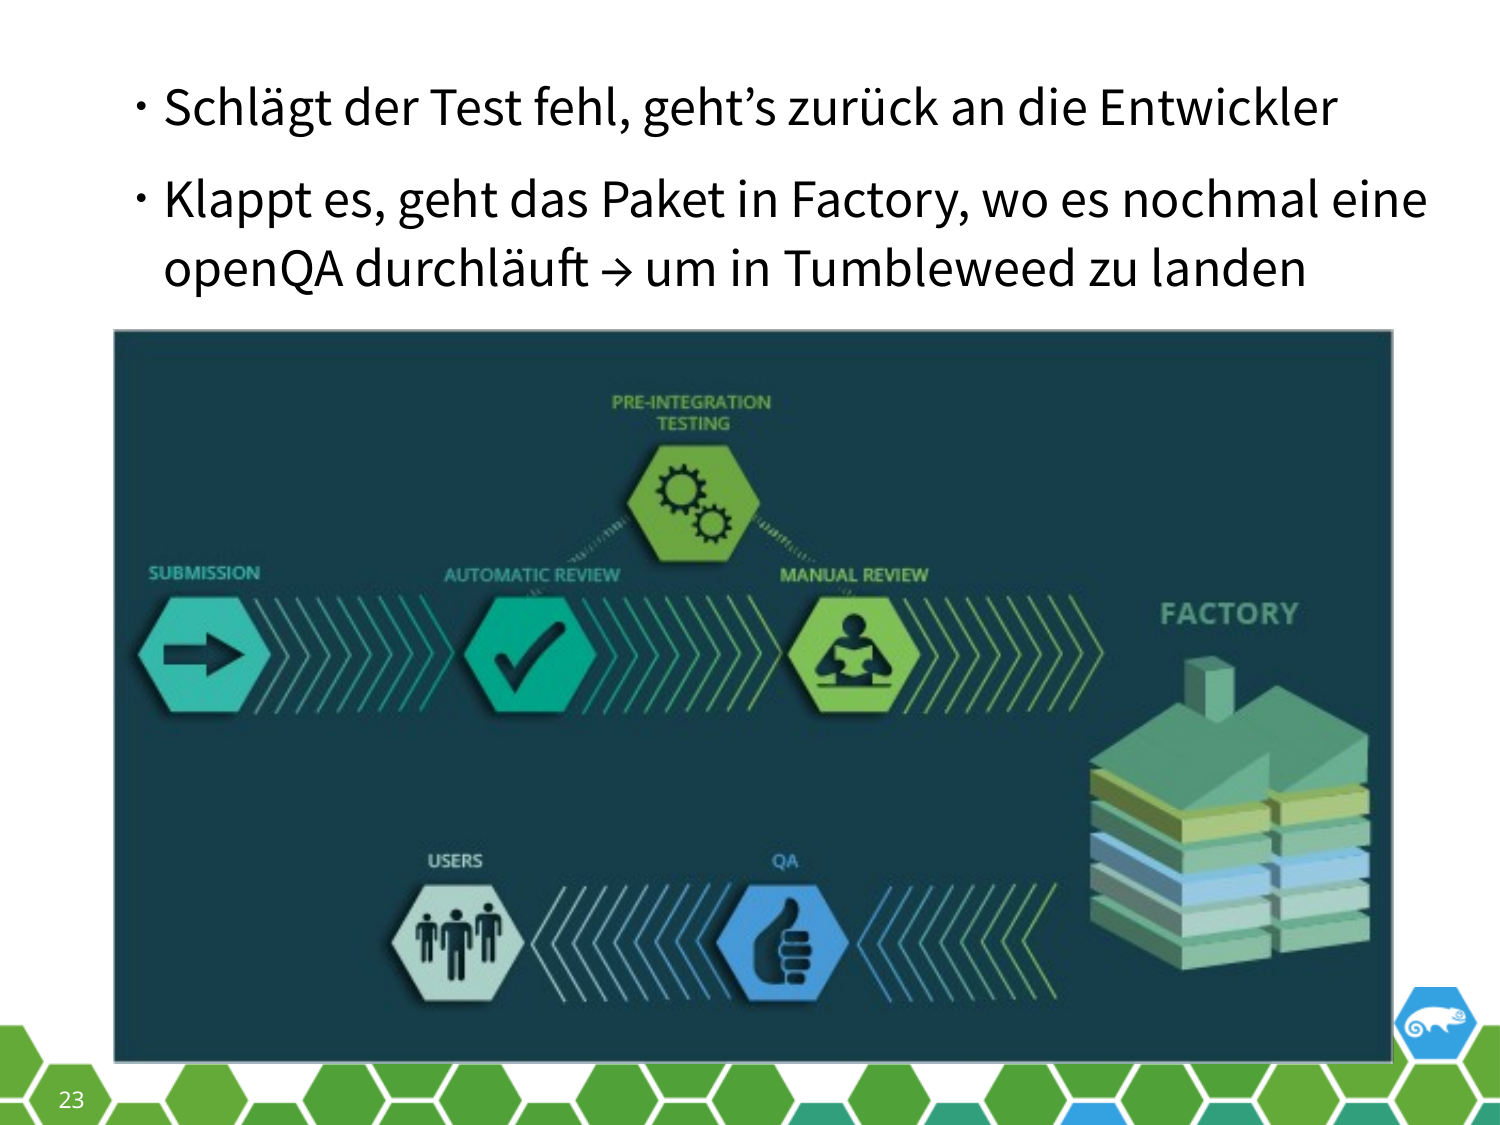

# Schlägt der Test fehl, geht’s zurück an die Entwickler
Klappt es, geht das Paket in Factory, wo es nochmal eine openQA durchläuft → um in Tumbleweed zu landen